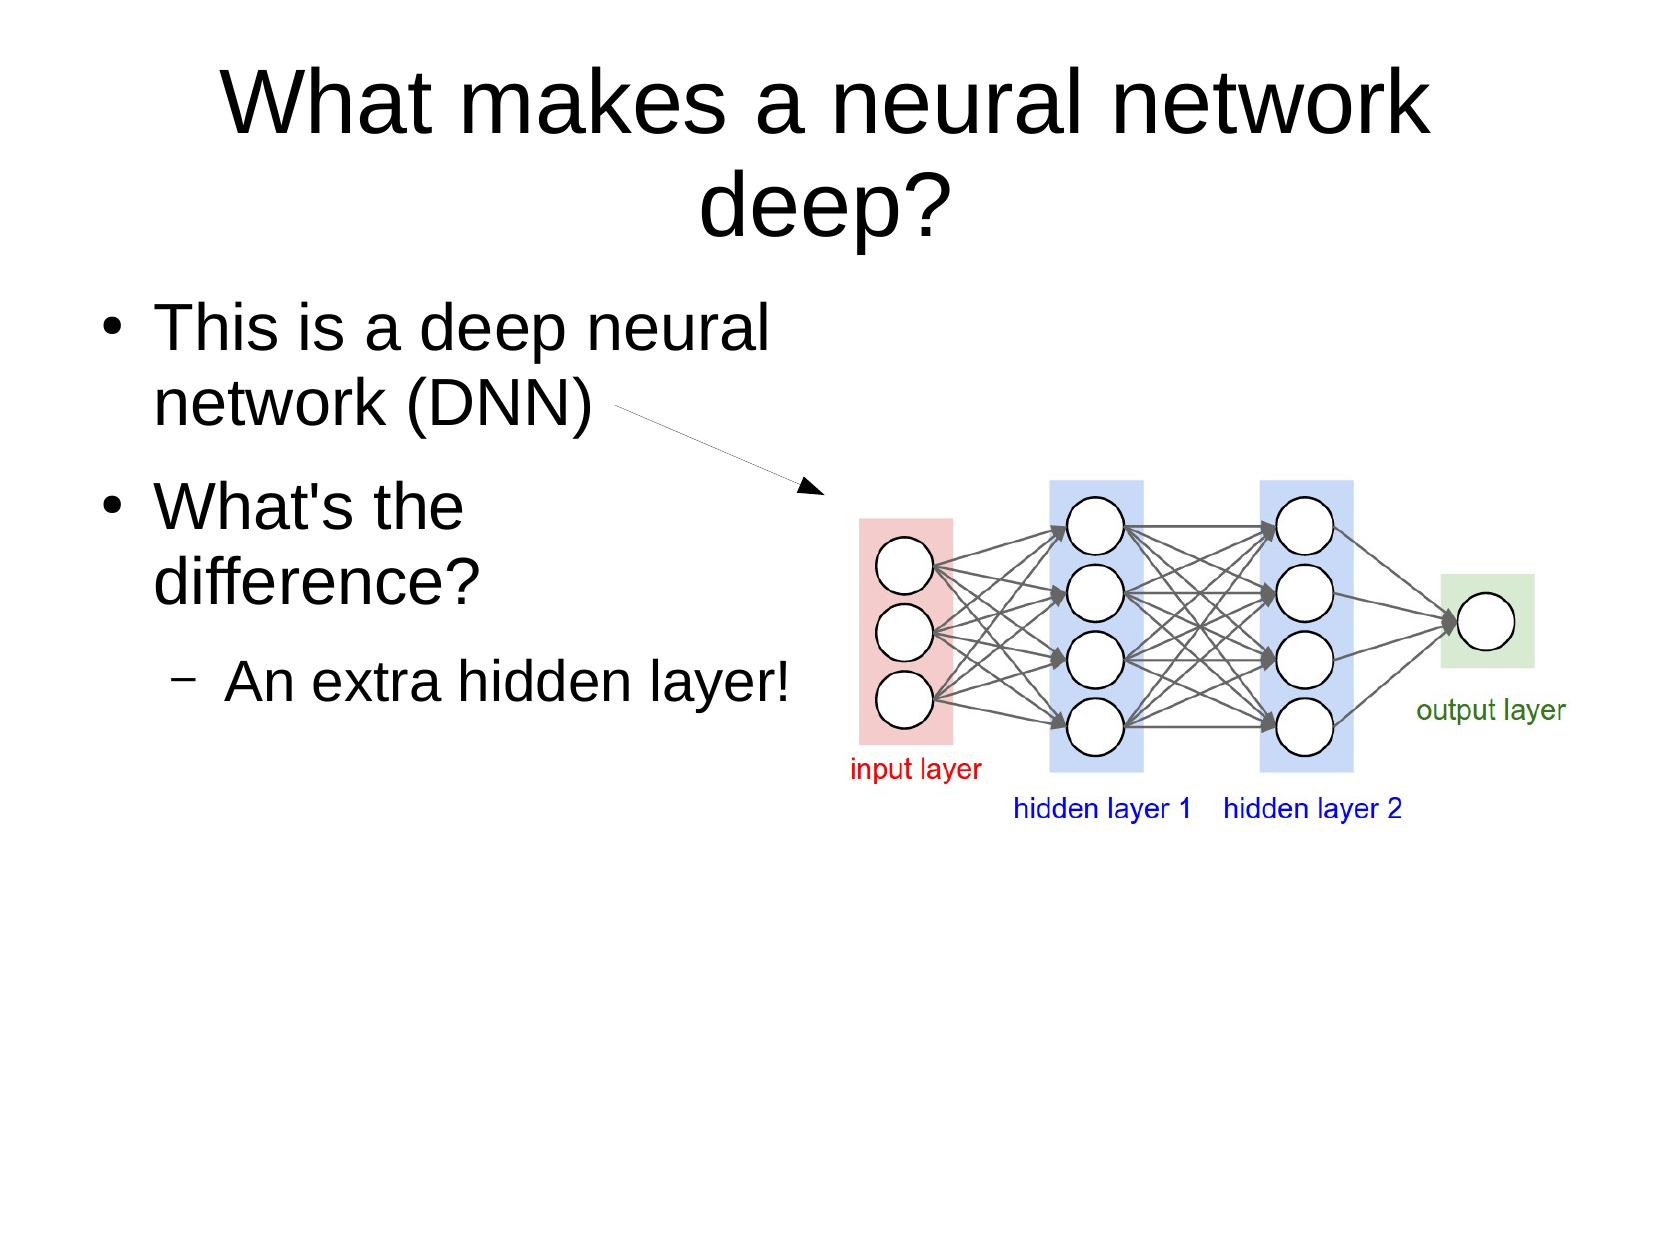

# What makes a neural network deep?
This is a deep neural network (DNN)
What's the difference?
An extra hidden layer!